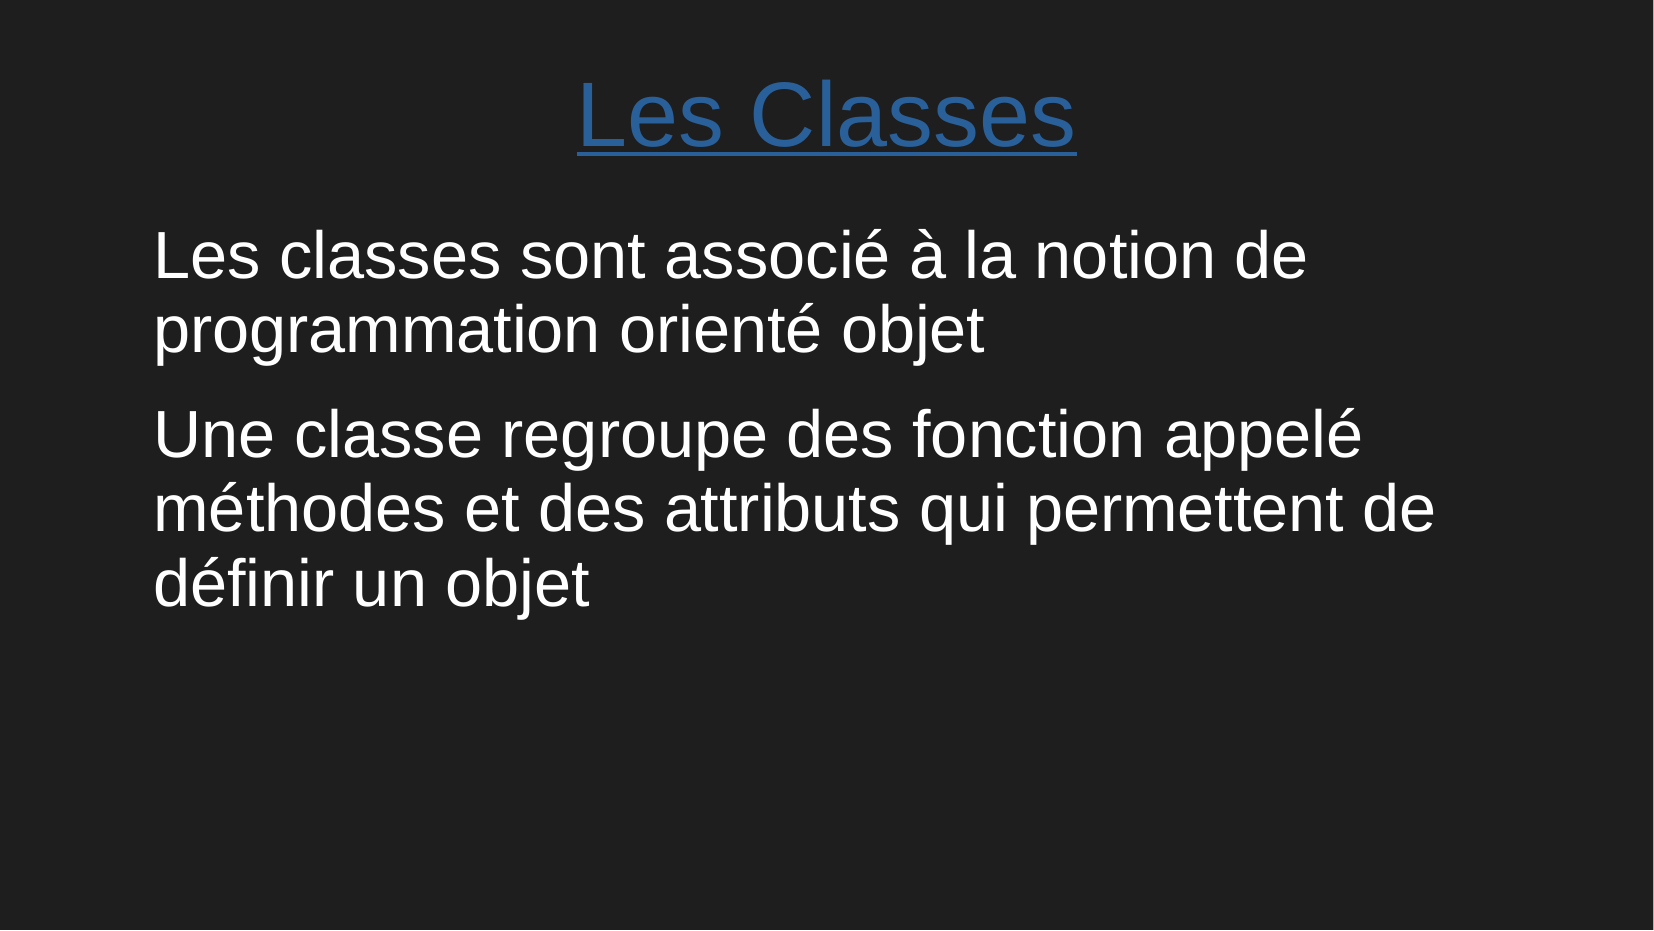

# Les Classes
Les classes sont associé à la notion de programmation orienté objet
Une classe regroupe des fonction appelé méthodes et des attributs qui permettent de définir un objet